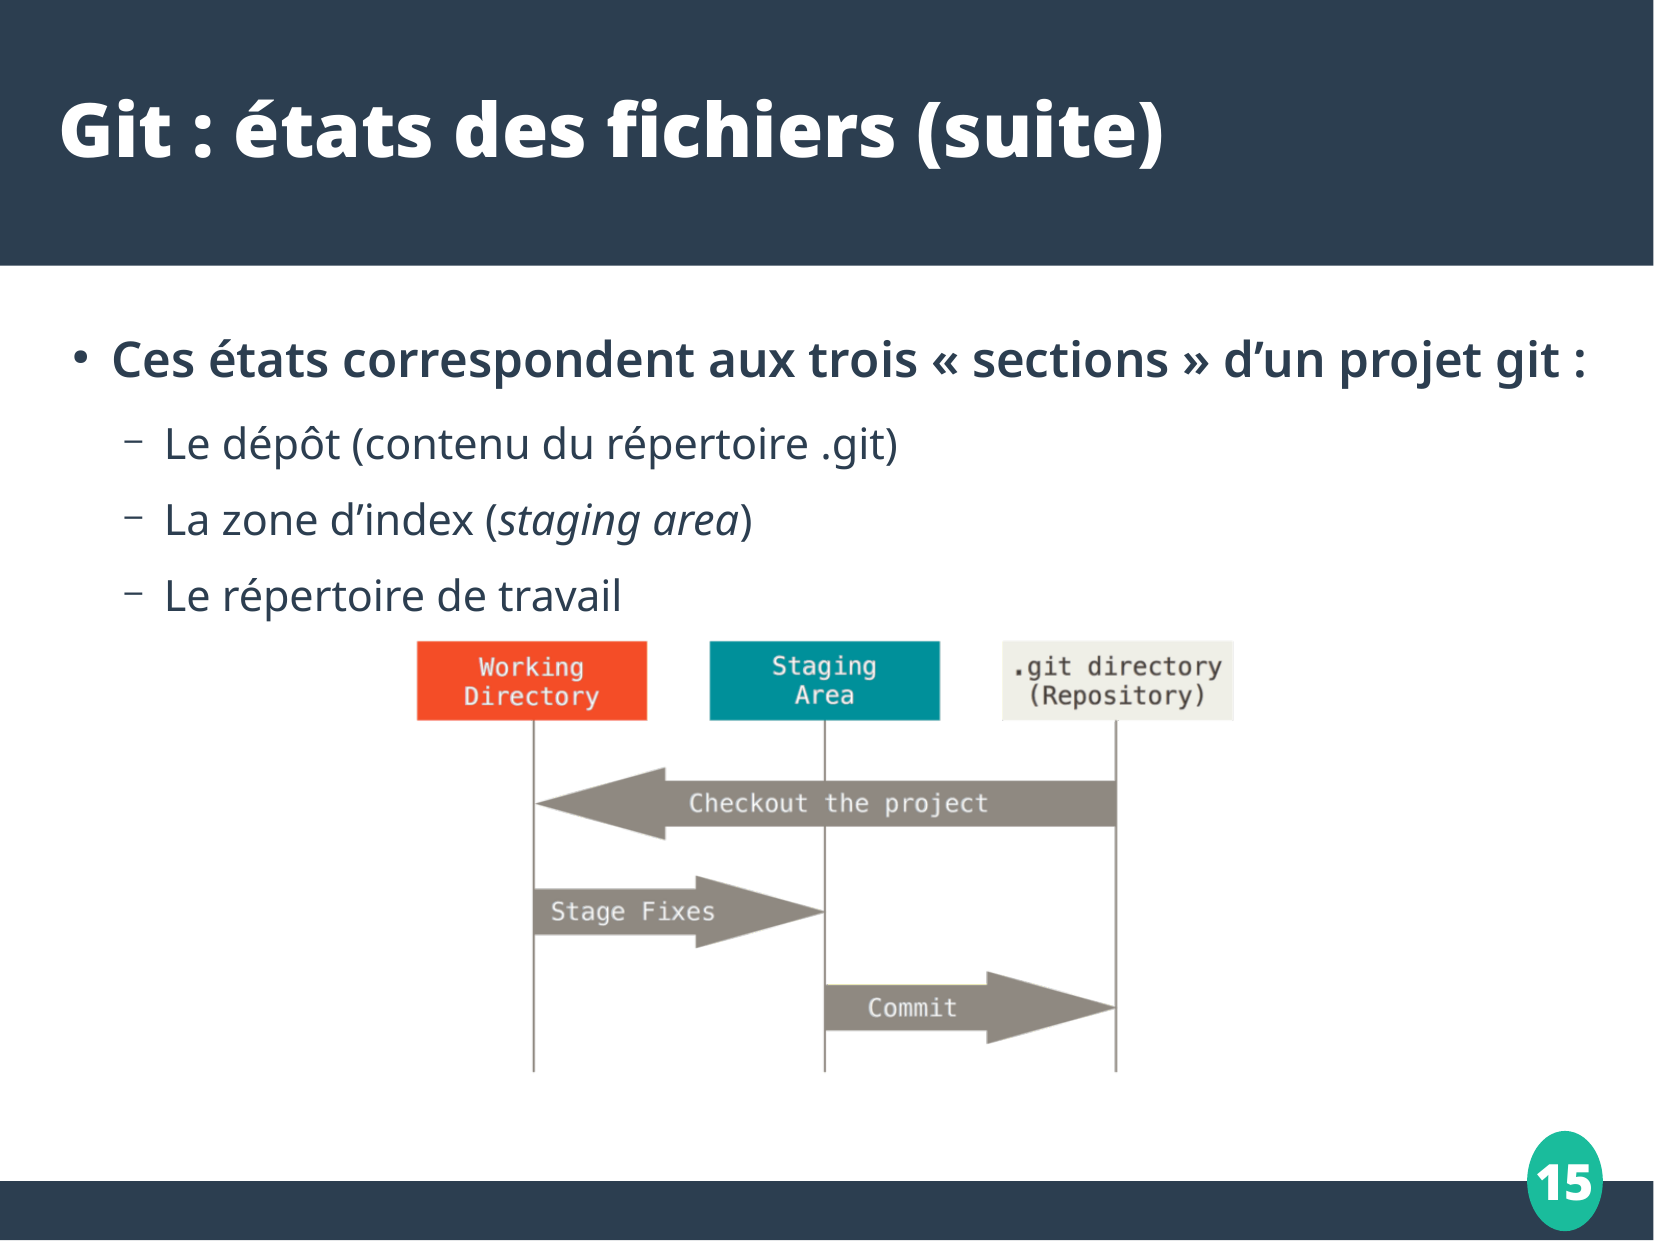

# Git : états des fichiers (suite)
Ces états correspondent aux trois « sections » d’un projet git :
Le dépôt (contenu du répertoire .git)
La zone d’index (staging area)
Le répertoire de travail